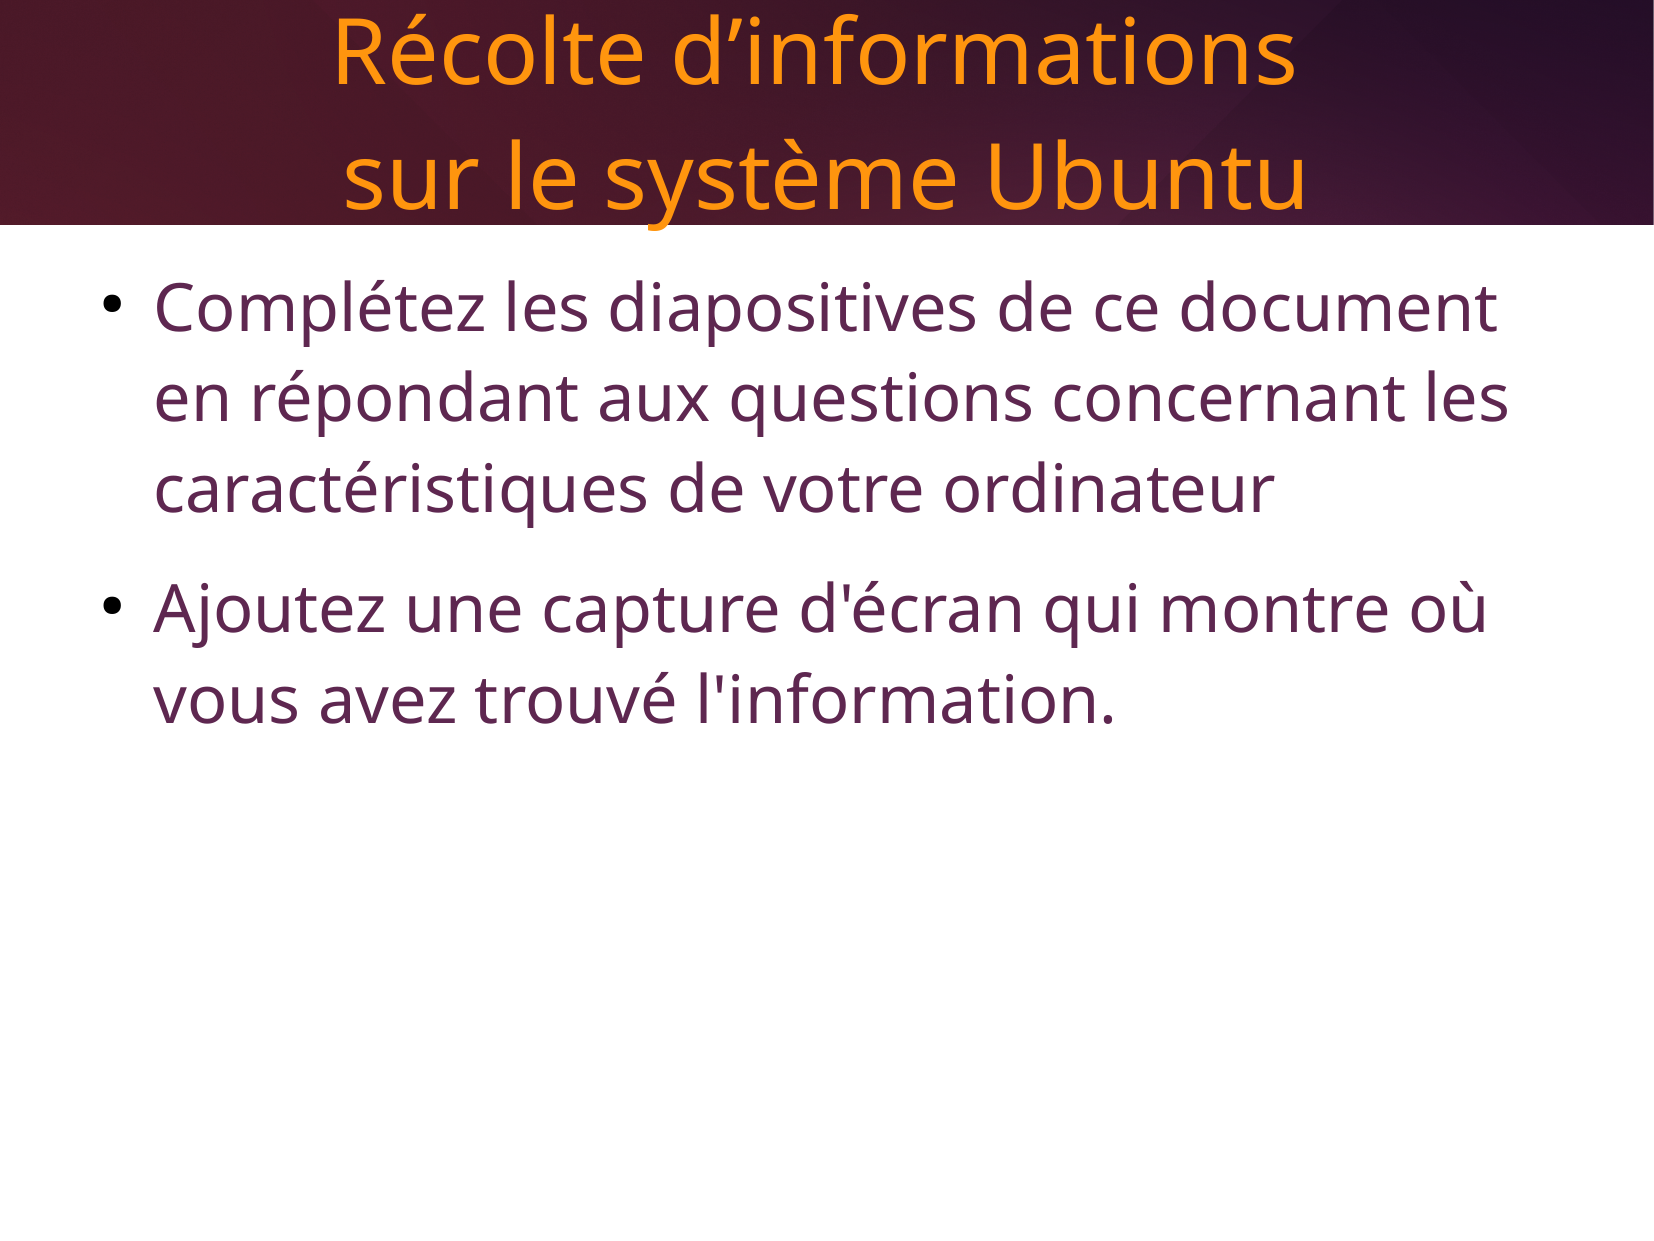

# Récolte d’informations sur le système Ubuntu
Complétez les diapositives de ce document en répondant aux questions concernant les caractéristiques de votre ordinateur
Ajoutez une capture d'écran qui montre où vous avez trouvé l'information.